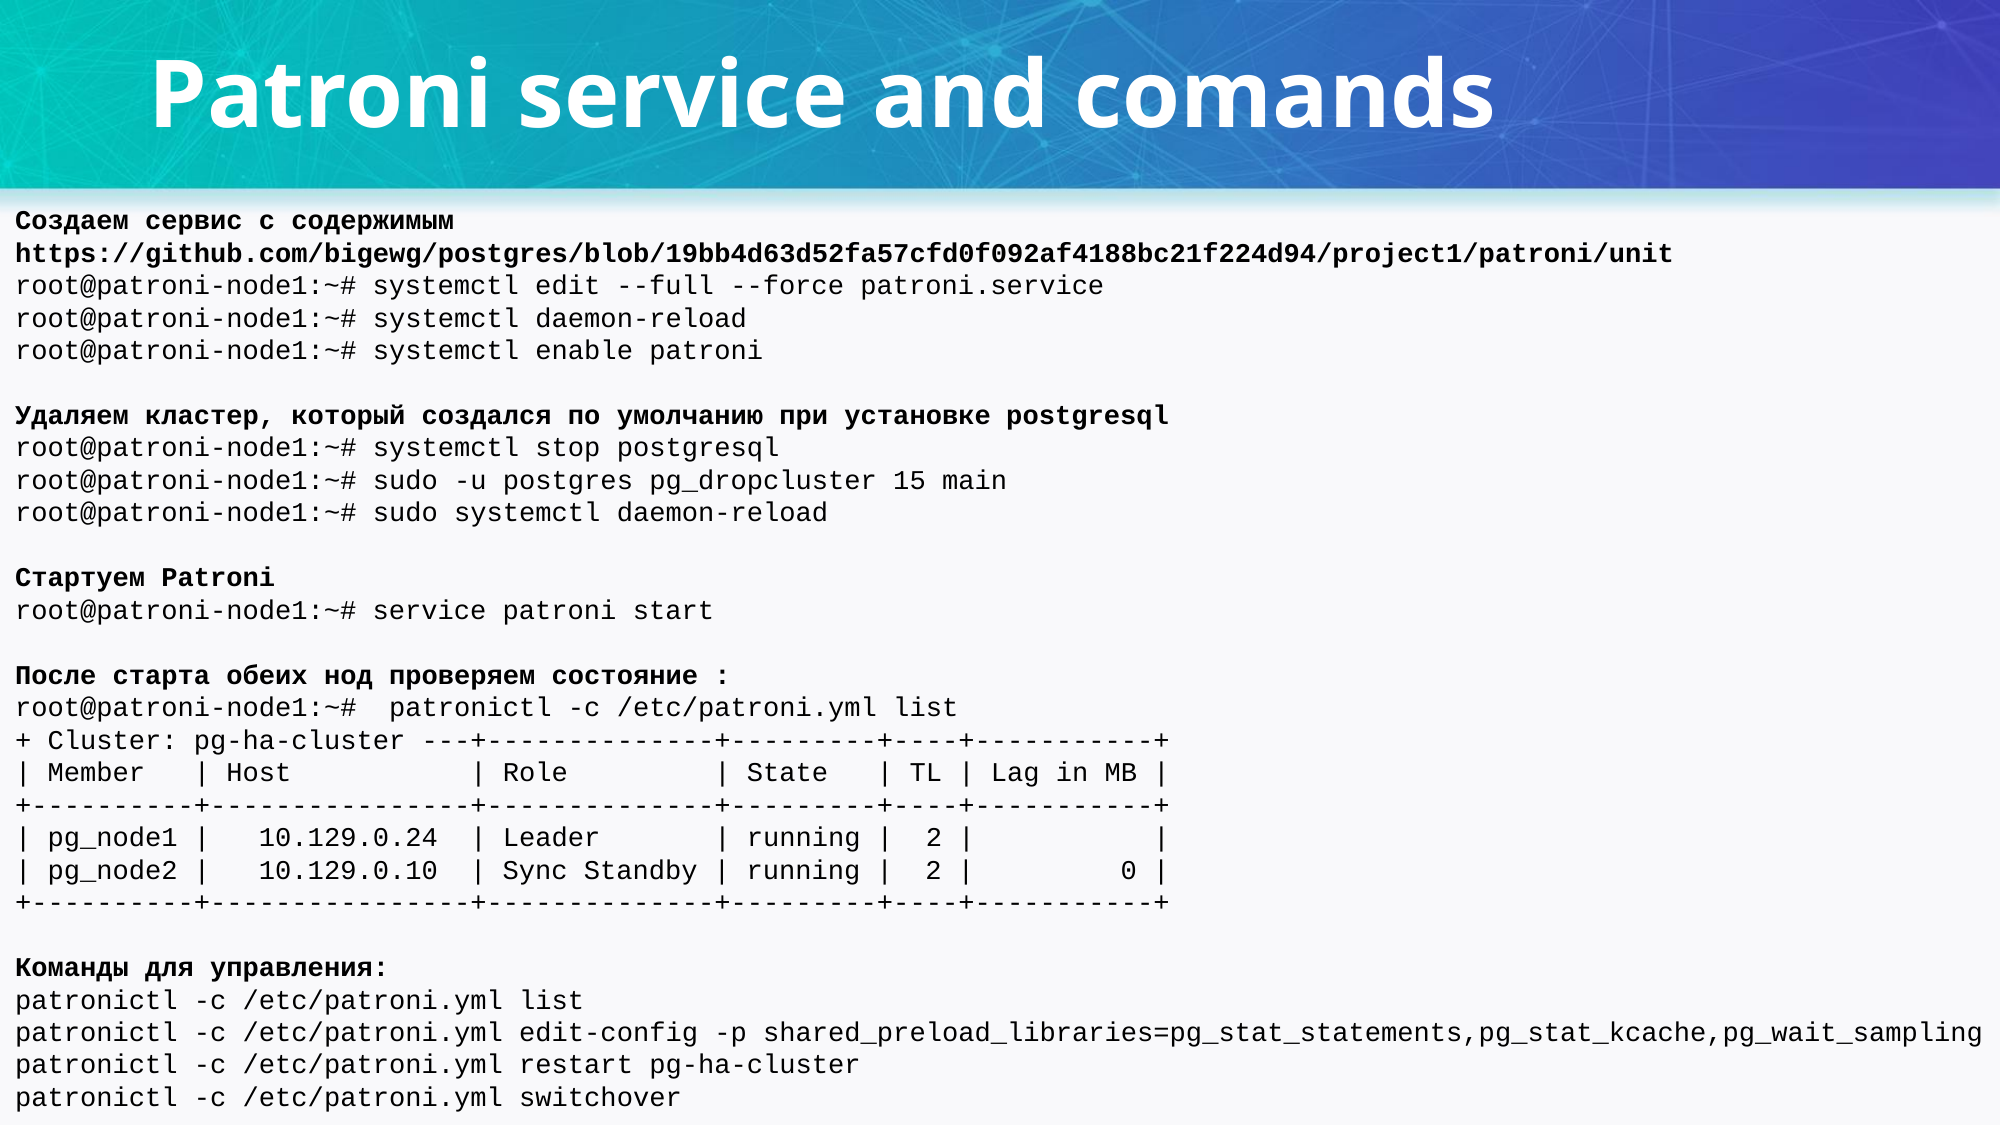

Patroni service and comands
Создаем сервис с содержимым
https://github.com/bigewg/postgres/blob/19bb4d63d52fa57cfd0f092af4188bc21f224d94/project1/patroni/unit
root@patroni-node1:~# systemctl edit --full --force patroni.service
root@patroni-node1:~# systemctl daemon-reload
root@patroni-node1:~# systemctl enable patroni
Удаляем кластер, который создался по умолчанию при установке postgresql
root@patroni-node1:~# systemctl stop postgresql
root@patroni-node1:~# sudo -u postgres pg_dropcluster 15 main
root@patroni-node1:~# sudo systemctl daemon-reload
Стартуем Patroni
root@patroni-node1:~# service patroni start
После старта обеих нод проверяем состояние :
root@patroni-node1:~# patronictl -c /etc/patroni.yml list
+ Cluster: pg-ha-cluster ---+--------------+---------+----+-----------+
| Member | Host | Role | State | TL | Lag in MB |
+----------+----------------+--------------+---------+----+-----------+
| pg_node1 | 10.129.0.24 | Leader | running | 2 | |
| pg_node2 | 10.129.0.10 | Sync Standby | running | 2 | 0 |
+----------+----------------+--------------+---------+----+-----------+
Команды для управления:
patronictl -c /etc/patroni.yml list
patronictl -c /etc/patroni.yml edit-config -p shared_preload_libraries=pg_stat_statements,pg_stat_kcache,pg_wait_sampling
patronictl -c /etc/patroni.yml restart pg-ha-cluster
patronictl -c /etc/patroni.yml switchover